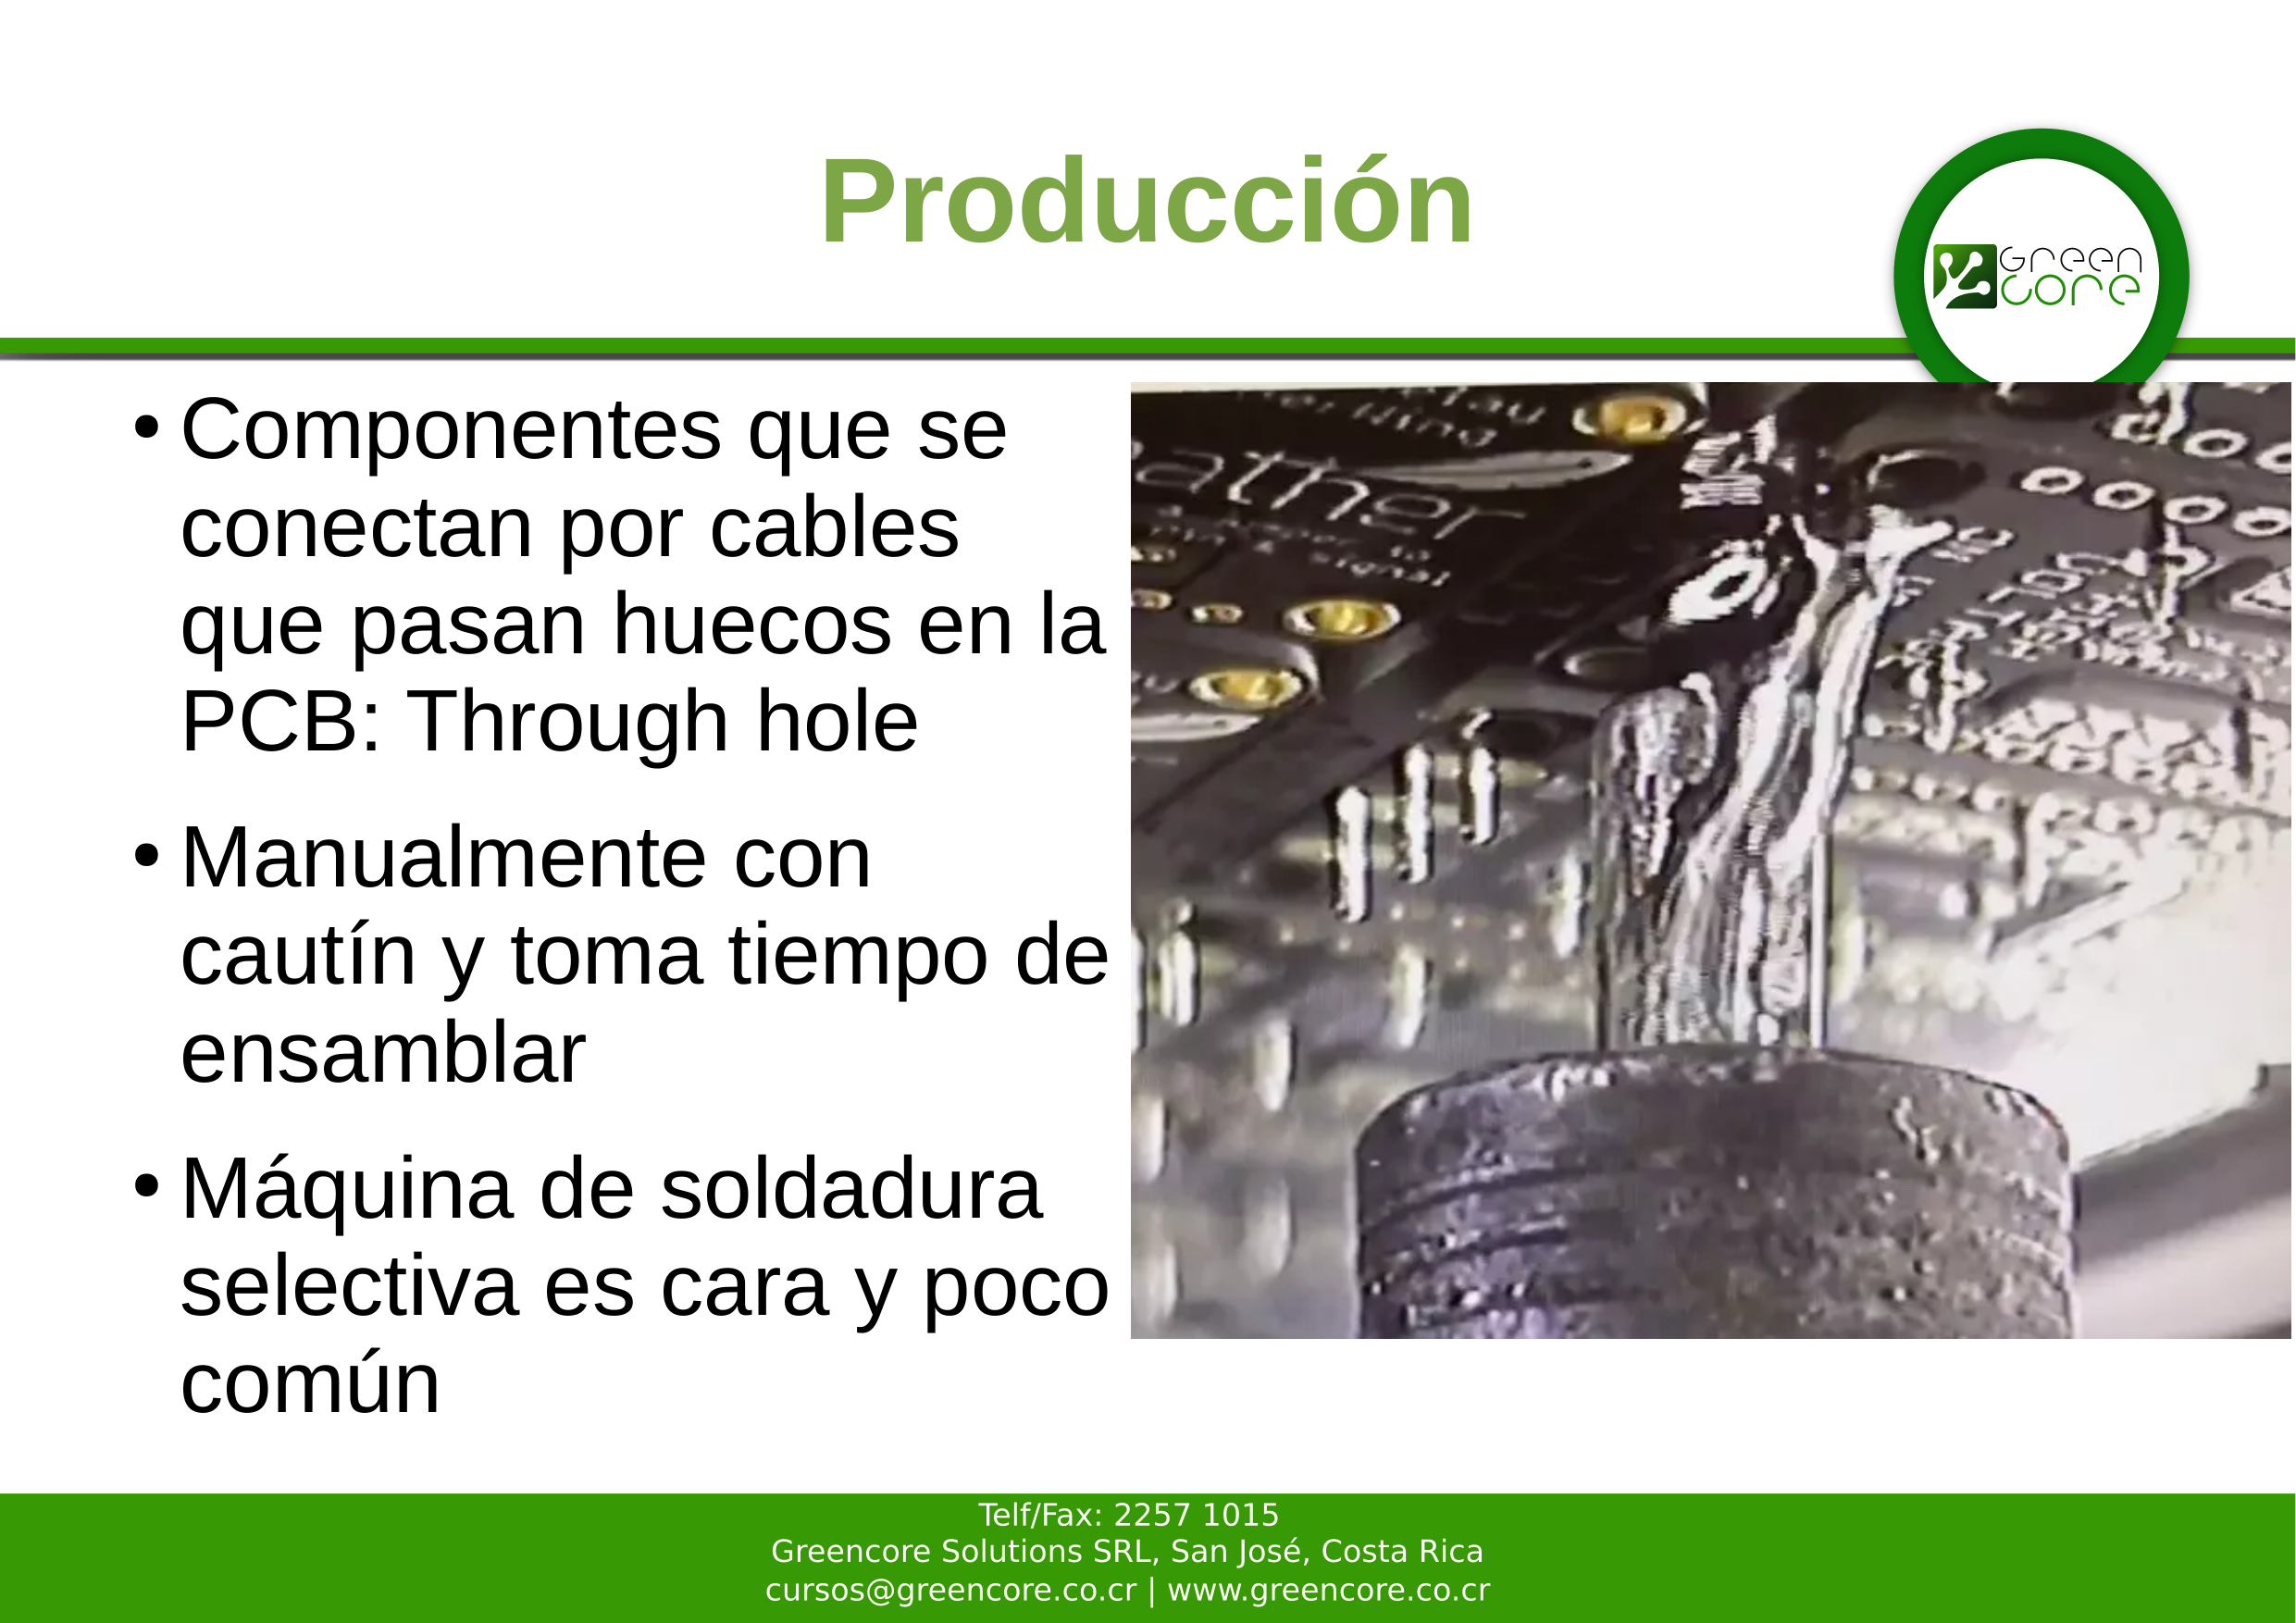

# Producción
Componentes que se conectan por cables que pasan huecos en la PCB: Through hole
Manualmente con cautín y toma tiempo de ensamblar
Máquina de soldadura selectiva es cara y poco común